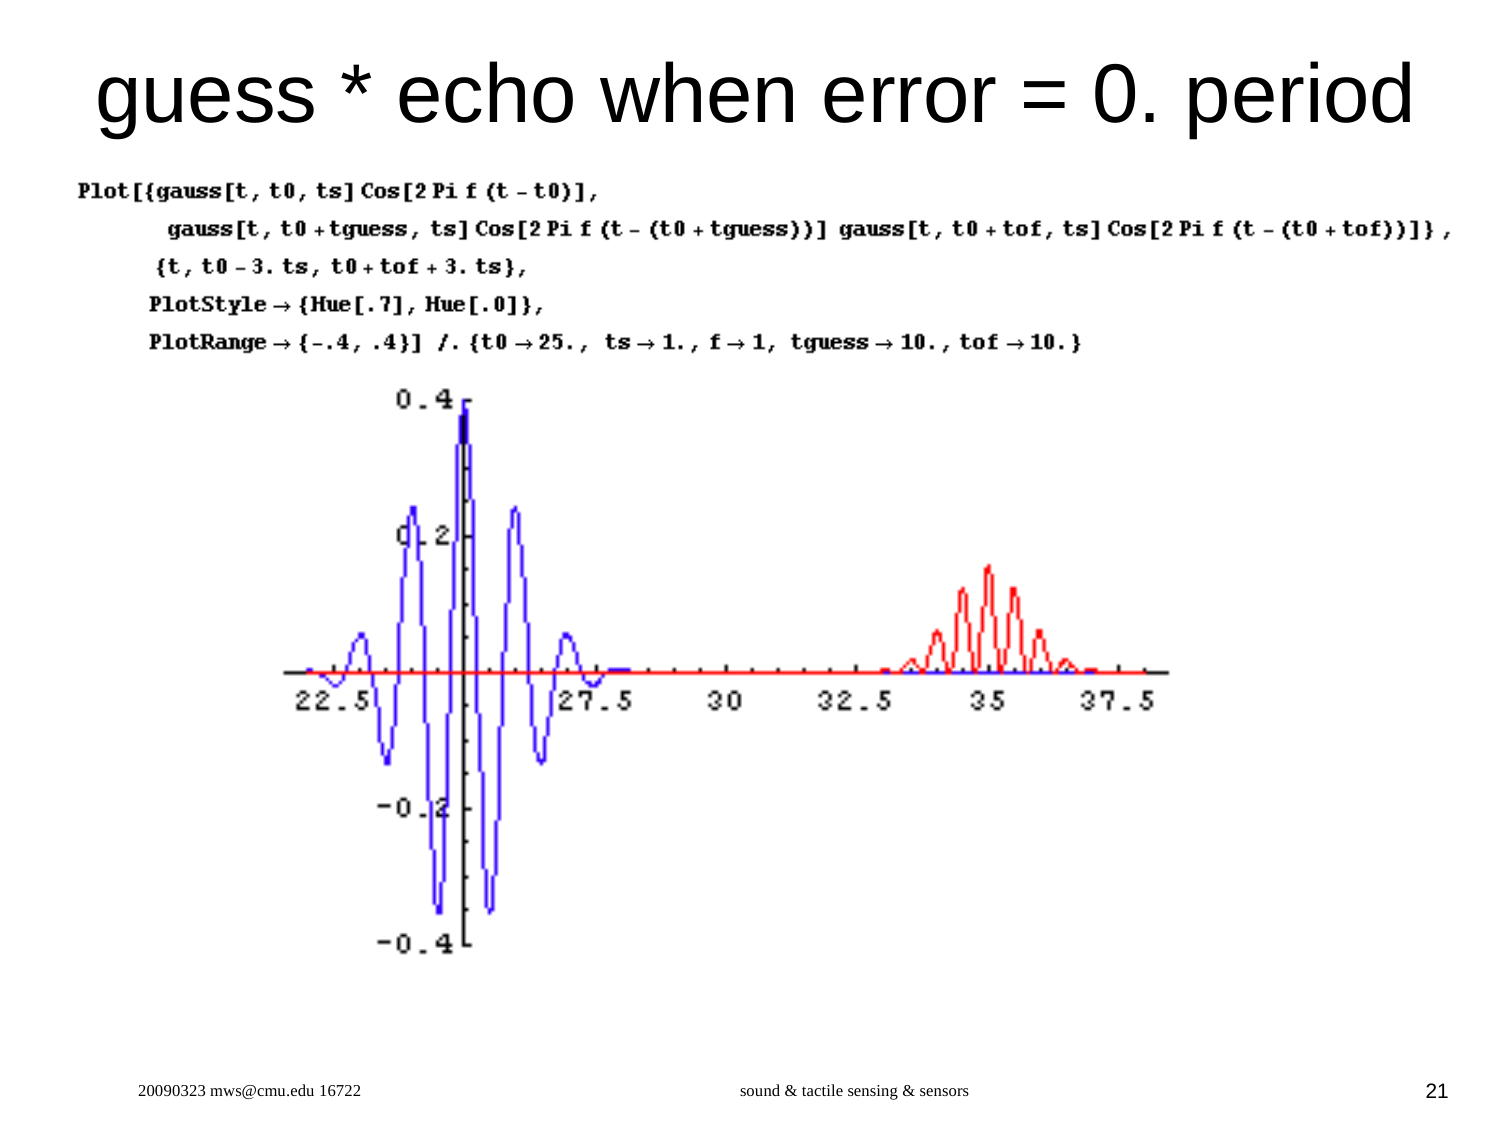

# guess * echo when error = 0. period
21
20090323 mws@cmu.edu 16722
sound & tactile sensing & sensors